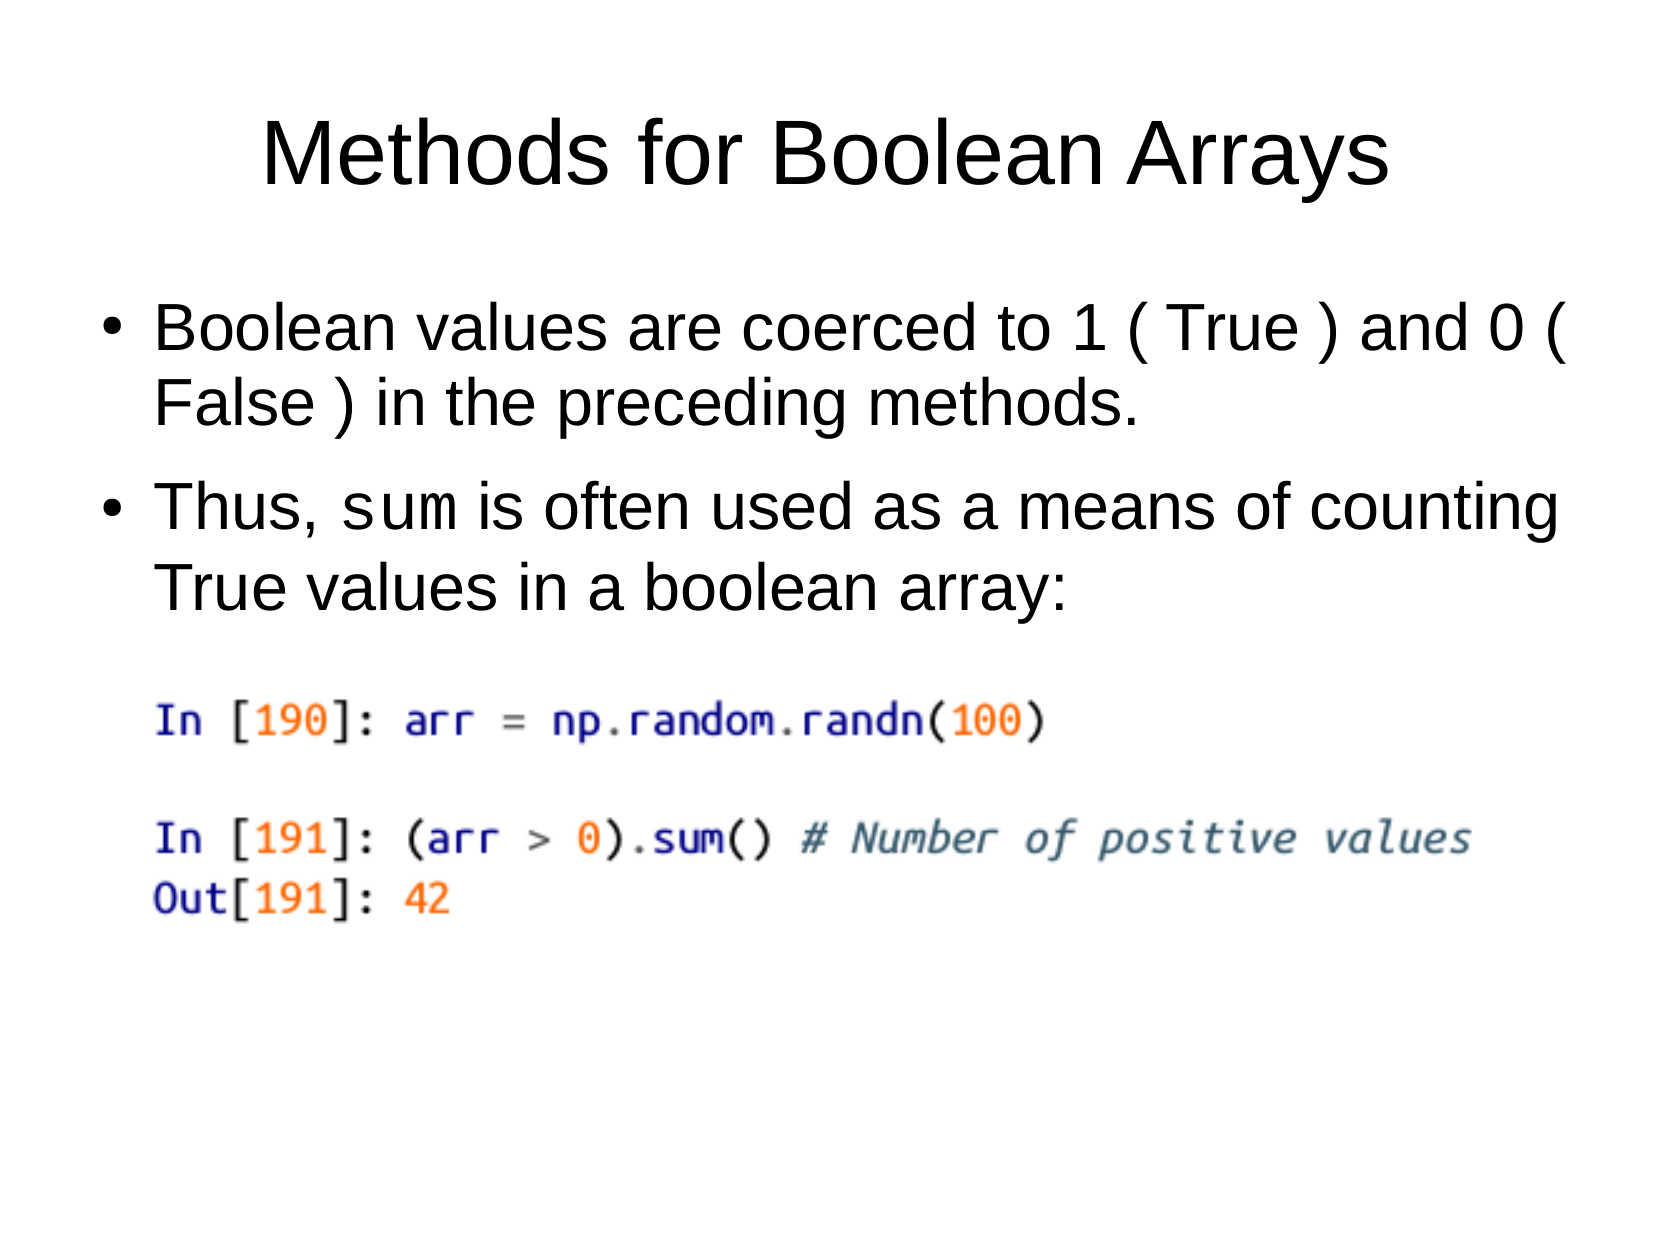

# Methods for Boolean Arrays
Boolean values are coerced to 1 ( True ) and 0 ( False ) in the preceding methods.
Thus, sum is often used as a means of counting True values in a boolean array: